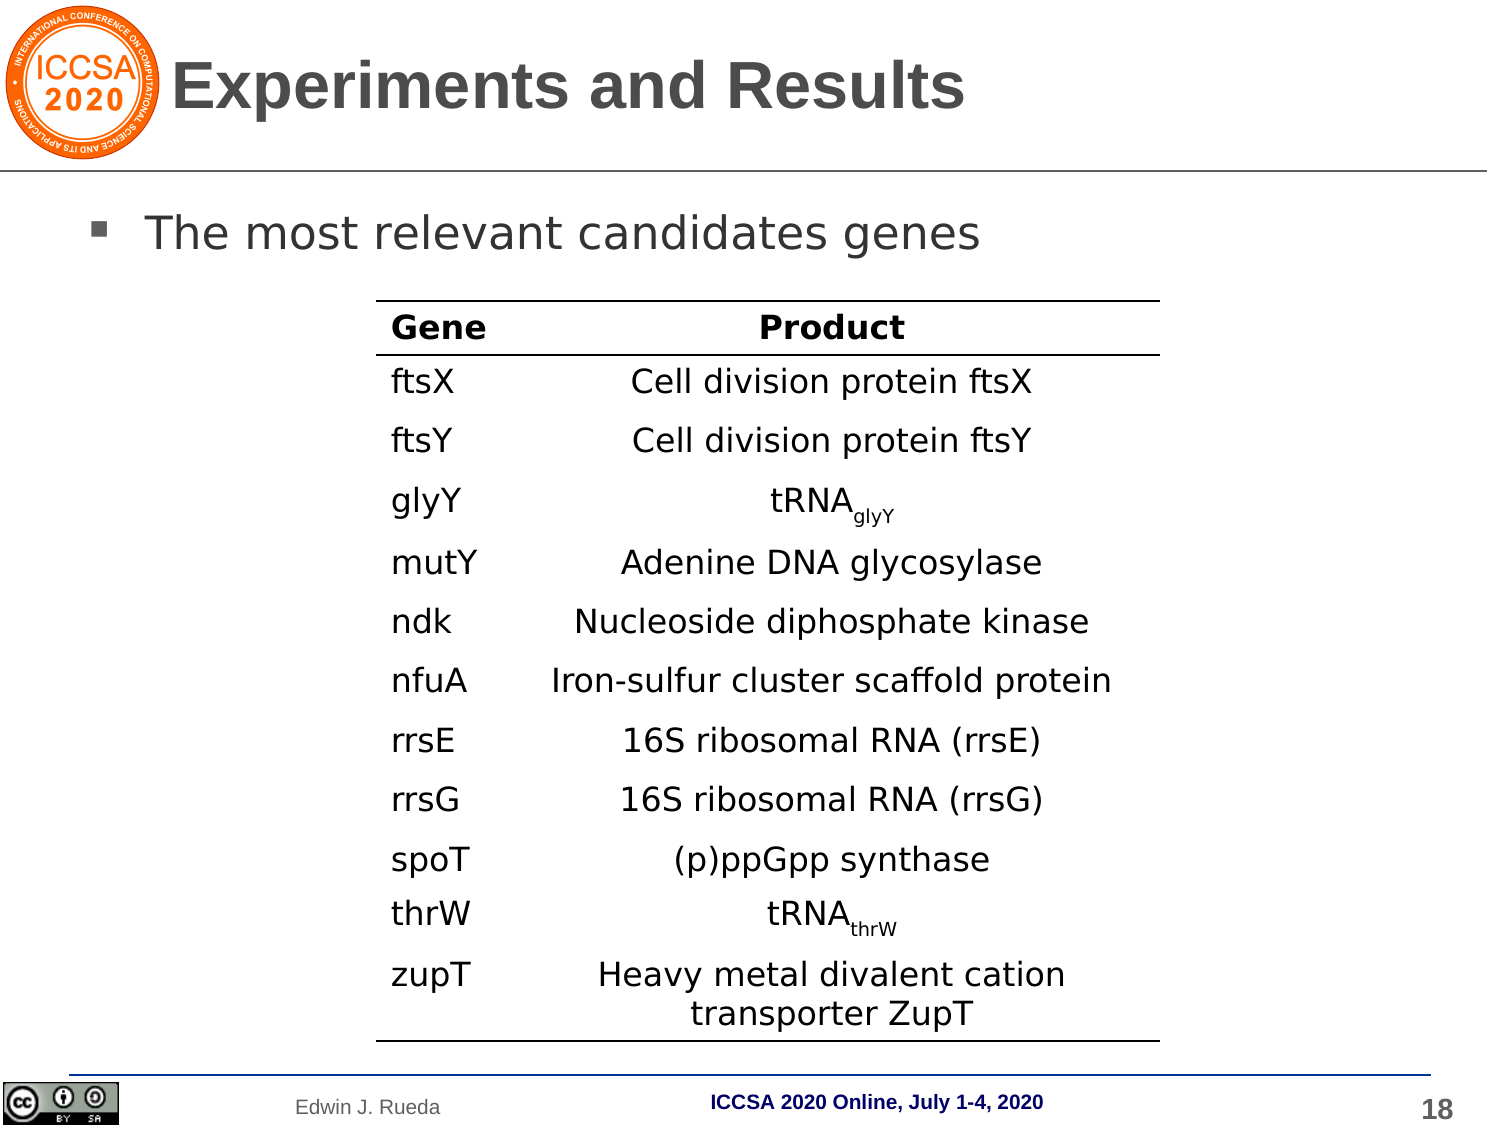

Experiments and Results
# The most relevant candidates genes
| Gene | Product |
| --- | --- |
| ftsX | Cell division protein ftsX |
| ftsY | Cell division protein ftsY |
| glyY | tRNAglyY |
| mutY | Adenine DNA glycosylase |
| ndk | Nucleoside diphosphate kinase |
| nfuA | Iron-sulfur cluster scaffold protein |
| rrsE | 16S ribosomal RNA (rrsE) |
| rrsG | 16S ribosomal RNA (rrsG) |
| spoT | (p)ppGpp synthase |
| thrW | tRNAthrW |
| zupT | Heavy metal divalent cation transporter ZupT |